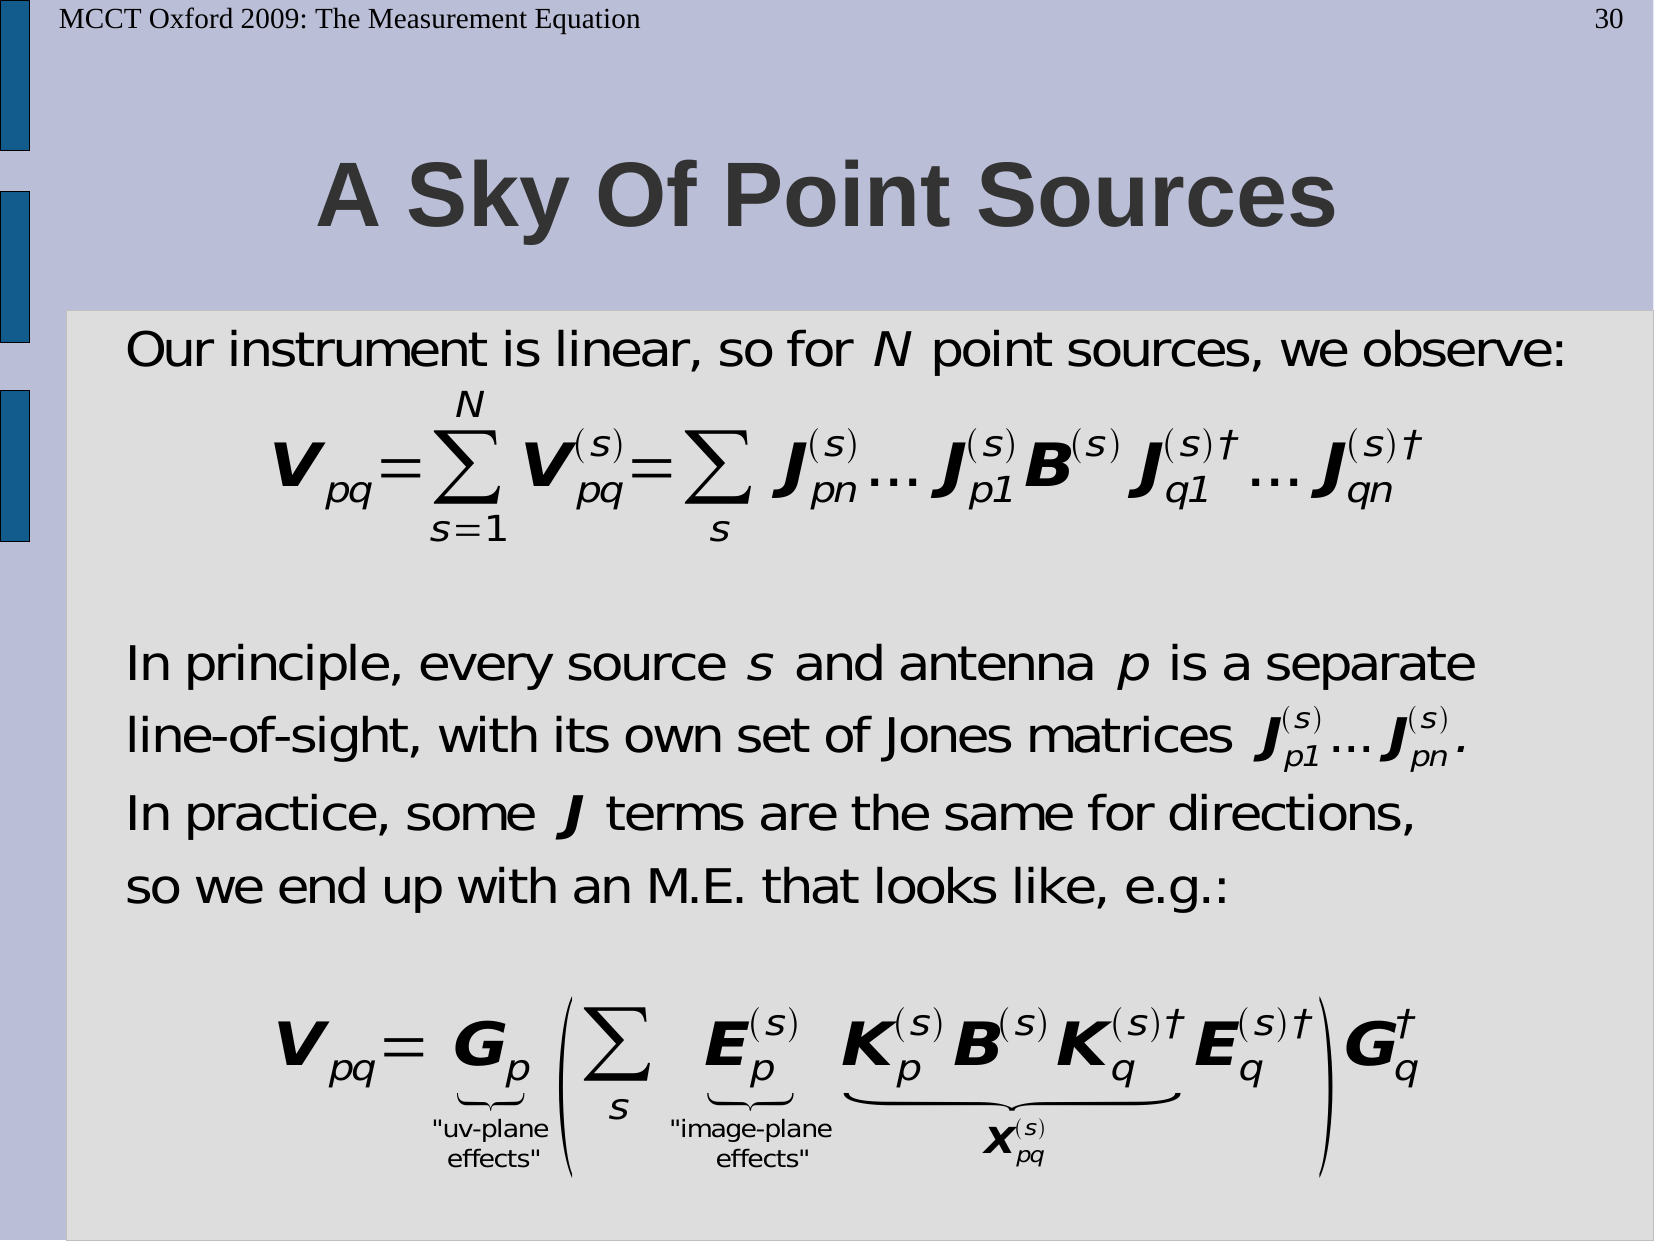

MCCT Oxford 2009: The Measurement Equation
30
# A Sky Of Point Sources